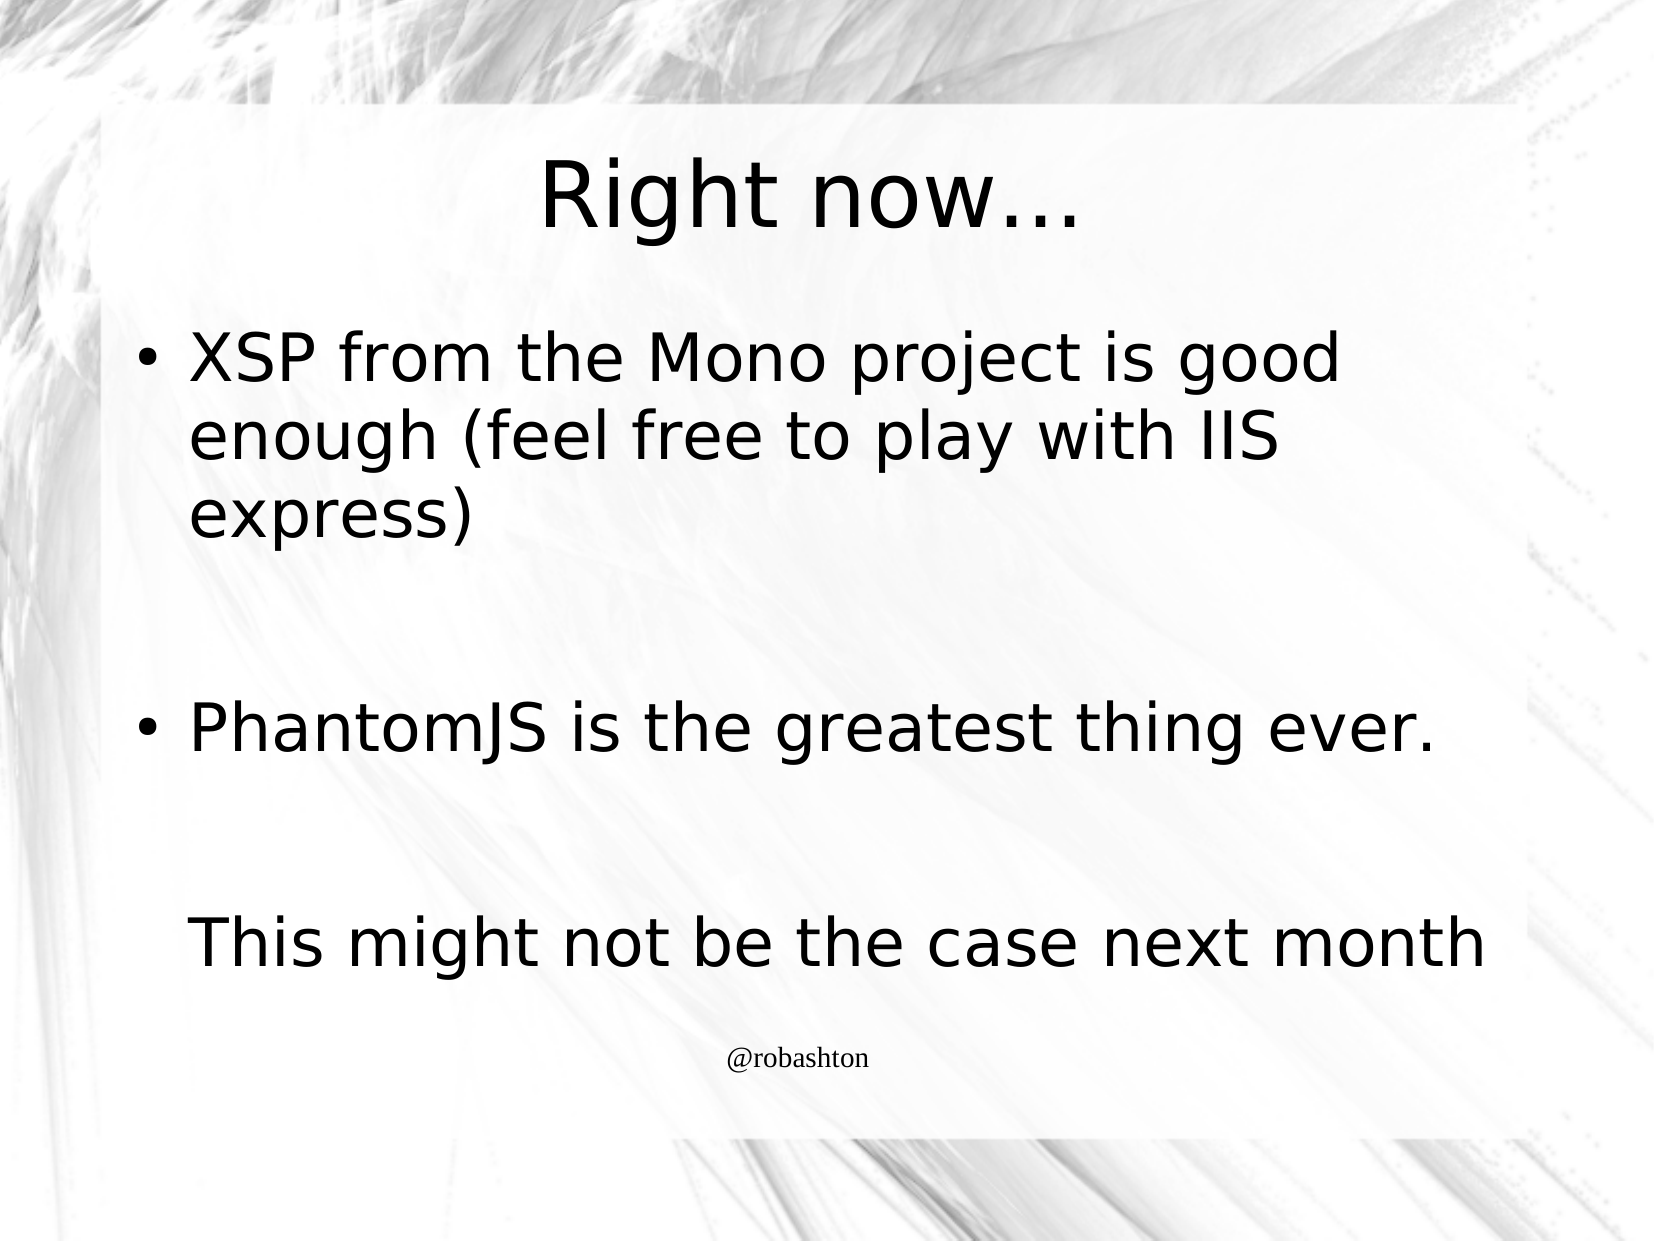

# Right now...
XSP from the Mono project is good enough (feel free to play with IIS express)
PhantomJS is the greatest thing ever.
This might not be the case next month
@robashton